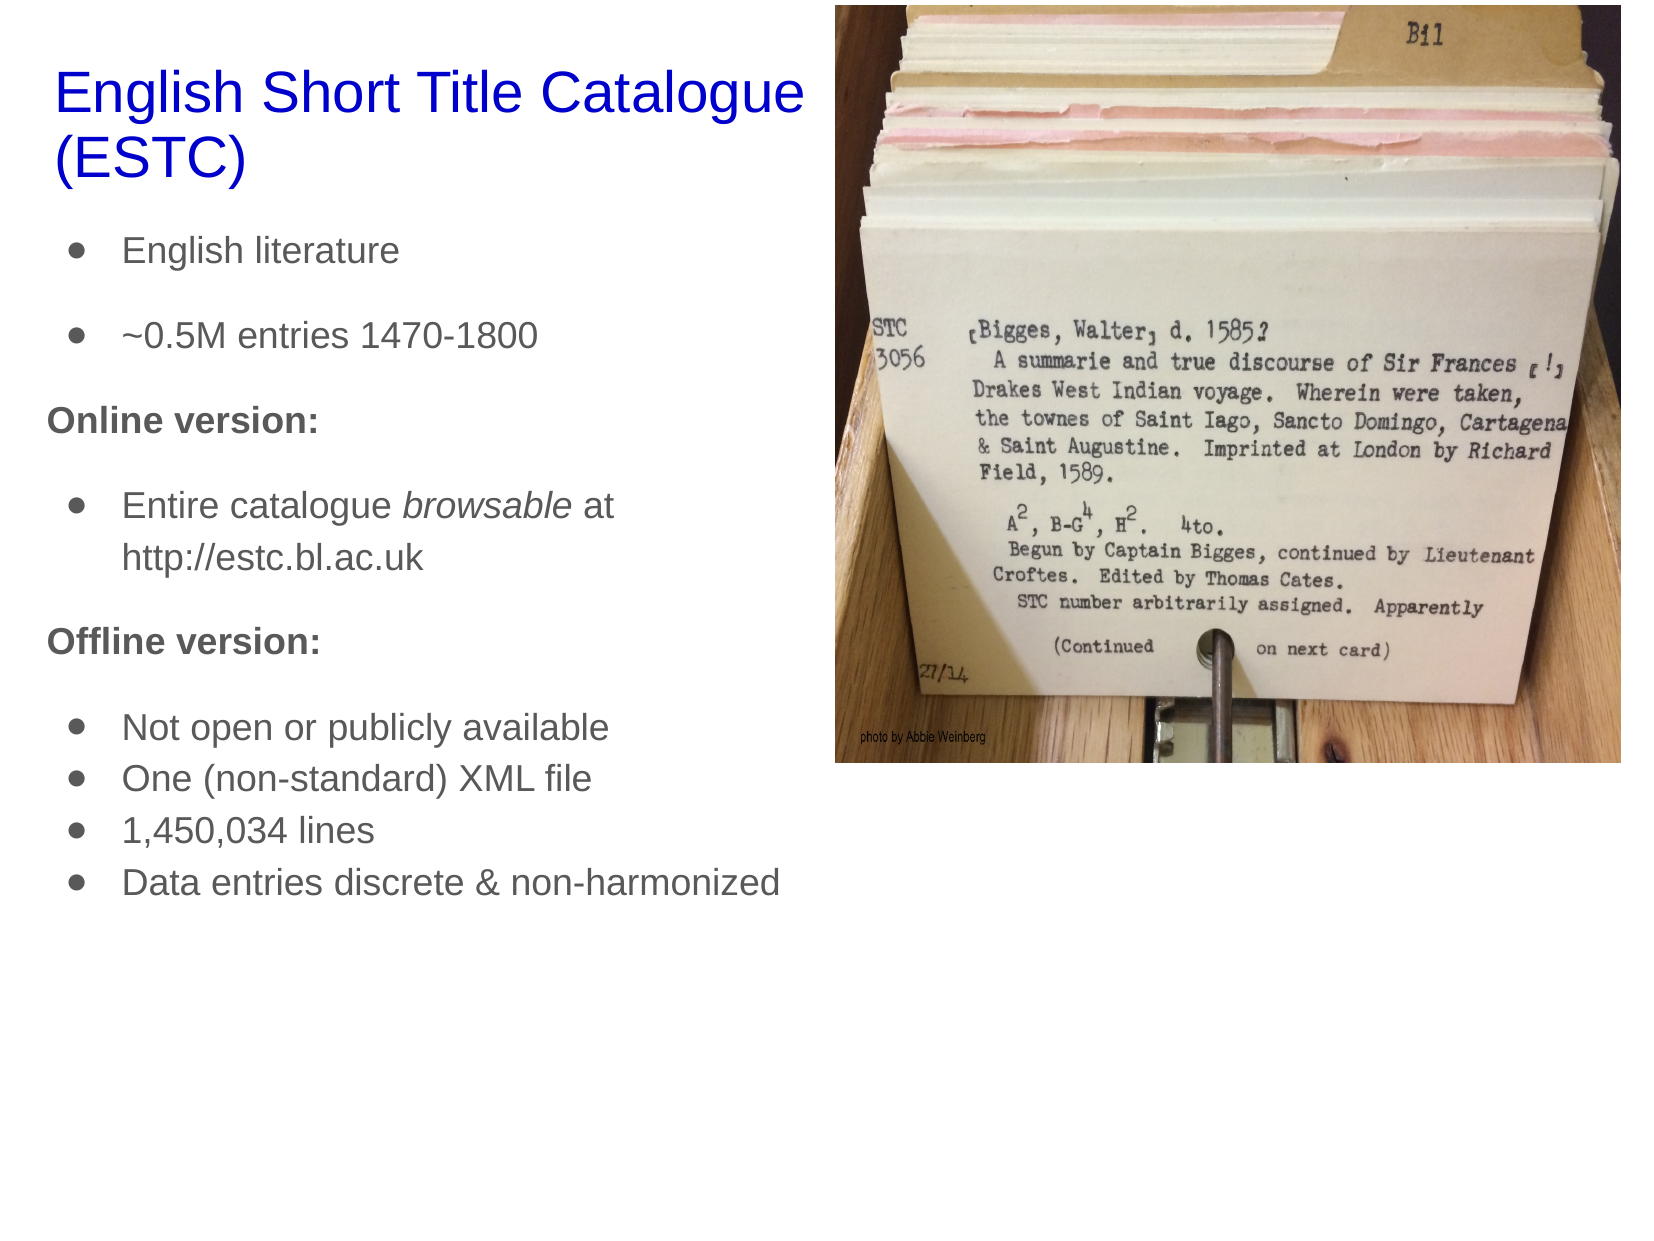

English Short Title Catalogue
(ESTC)
# English literature
~0.5M entries 1470-1800
Online version:
Entire catalogue browsable at http://estc.bl.ac.uk
Offline version:
Not open or publicly available
One (non-standard) XML file
1,450,034 lines
Data entries discrete & non-harmonized